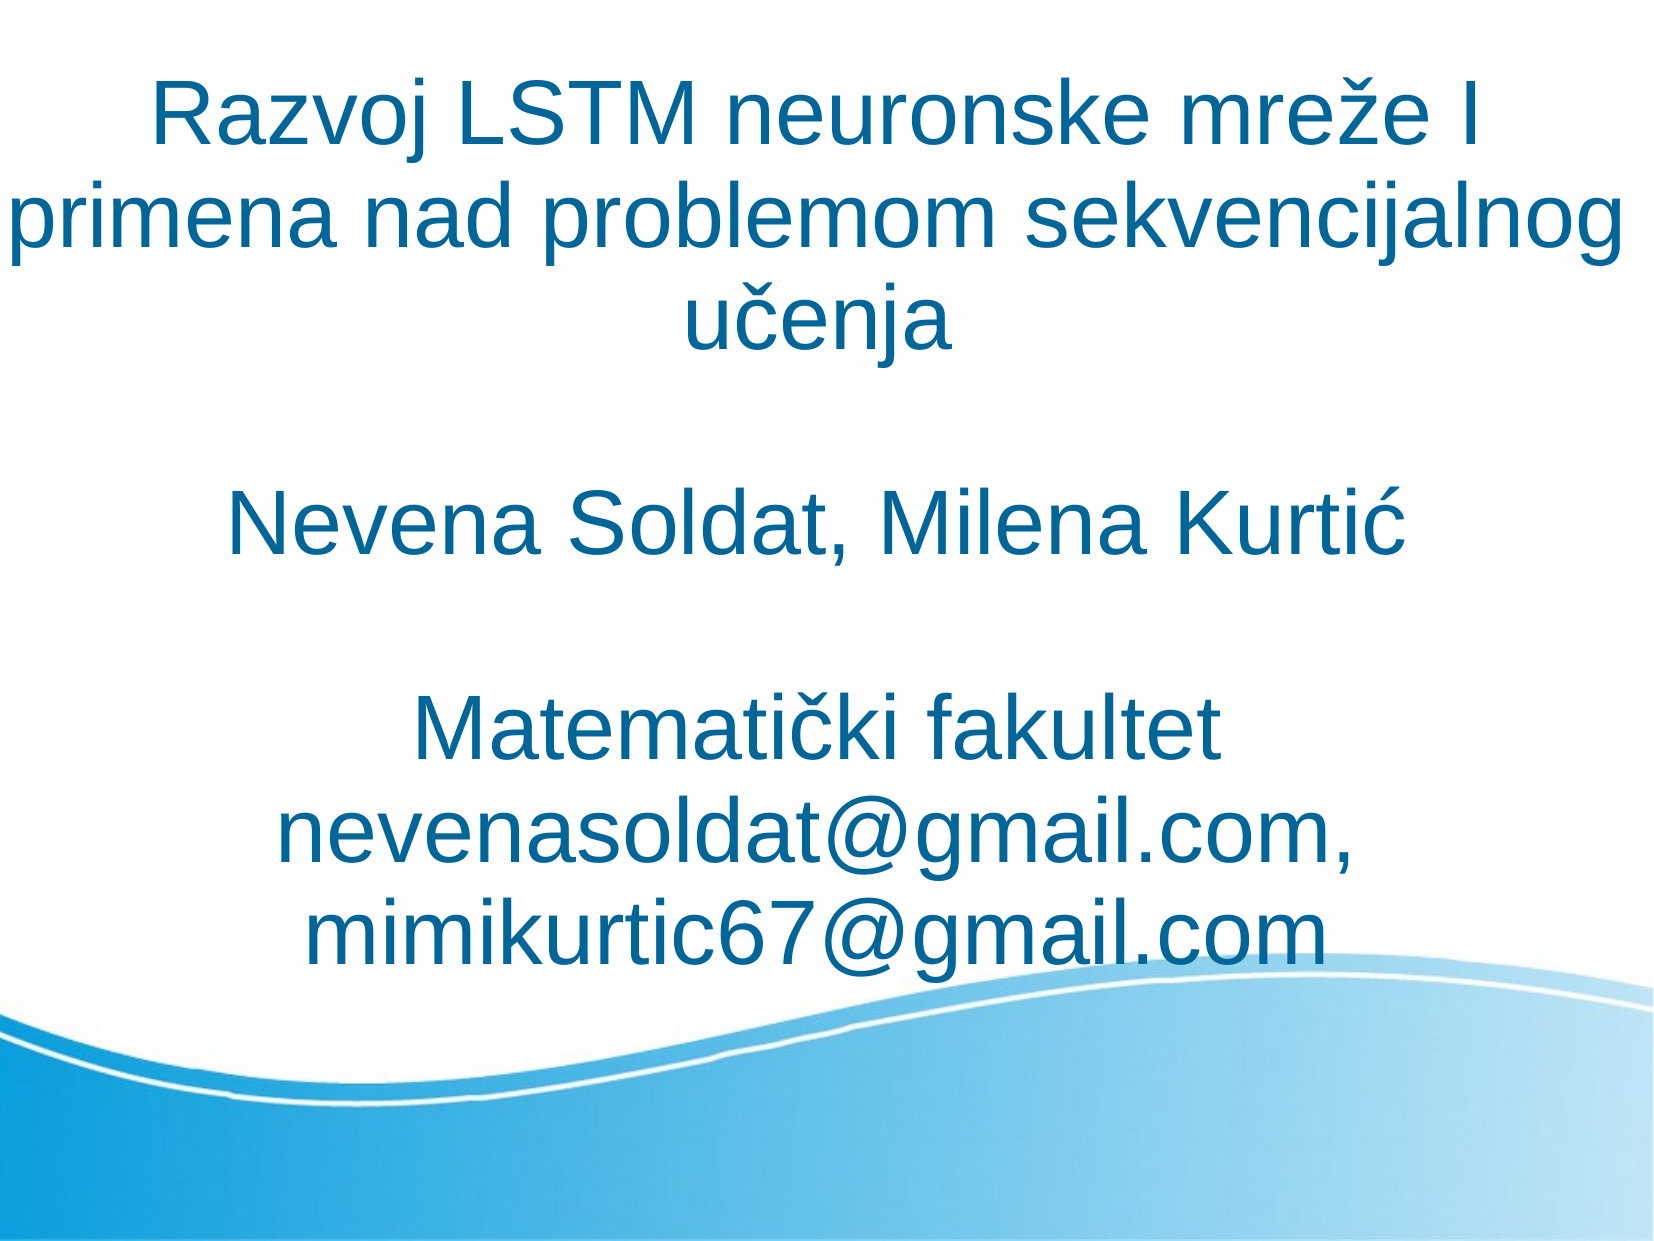

# Razvoj LSTM neuronske mreže I primena nad problemom sekvencijalnog učenja Nevena Soldat, Milena Kurtić Matematički fakultet nevenasoldat@gmail.com, mimikurtic67@gmail.com